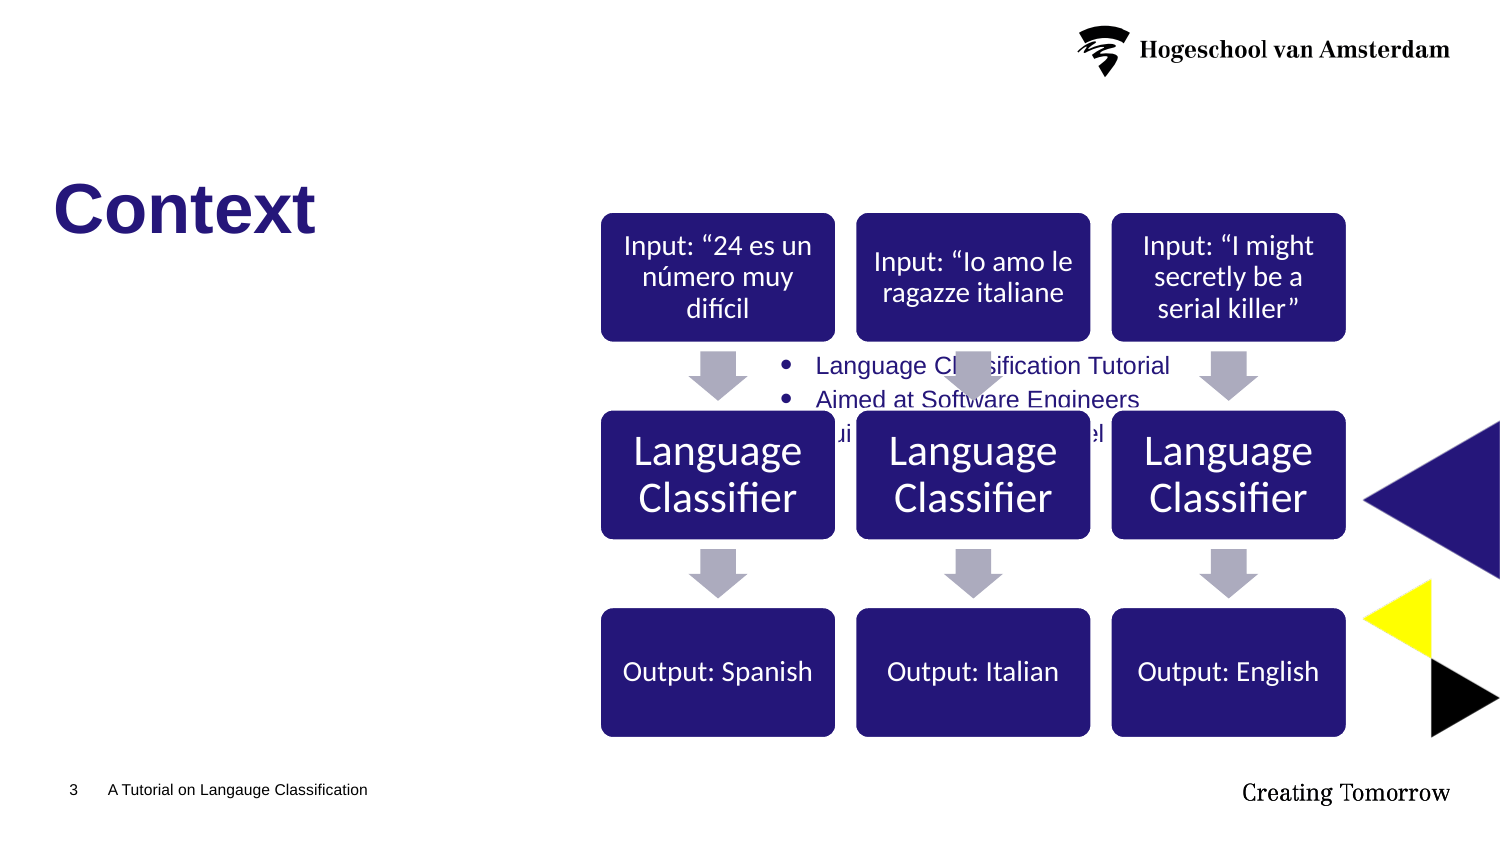

Context
Input: “24 es un número muy difícil
Language Classifier
Output: Spanish
Input: “Io amo le ragazze italiane
Language Classifier
Output: Italian
Input: “I might secretly be a serial killer”
Language Classifier
Output: English
# Language Classification Tutorial
Aimed at Software Engineers
Build your first NLP Model
A Tutorial on Langauge Classification